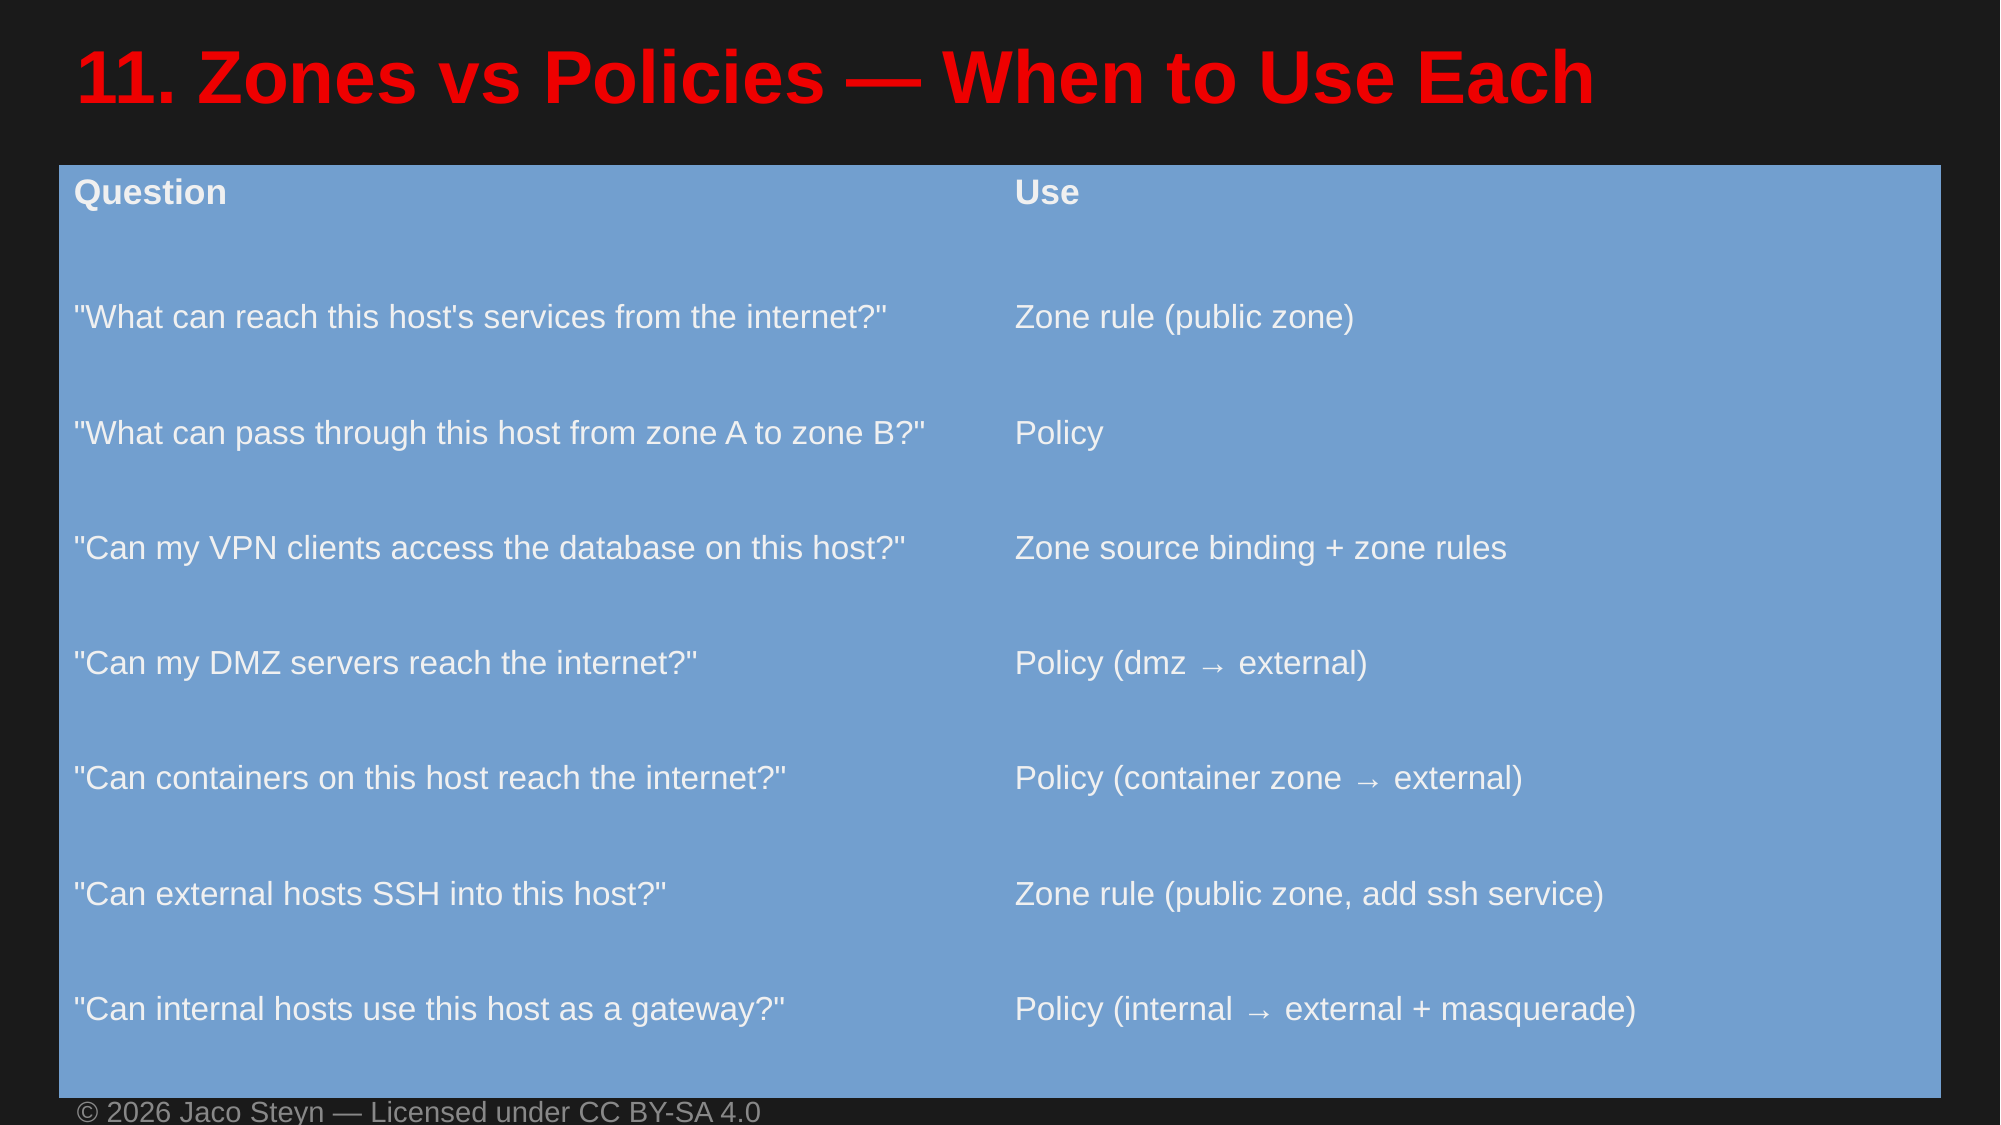

11. Zones vs Policies — When to Use Each
| Question | Use |
| --- | --- |
| "What can reach this host's services from the internet?" | Zone rule (public zone) |
| "What can pass through this host from zone A to zone B?" | Policy |
| "Can my VPN clients access the database on this host?" | Zone source binding + zone rules |
| "Can my DMZ servers reach the internet?" | Policy (dmz → external) |
| "Can containers on this host reach the internet?" | Policy (container zone → external) |
| "Can external hosts SSH into this host?" | Zone rule (public zone, add ssh service) |
| "Can internal hosts use this host as a gateway?" | Policy (internal → external + masquerade) |
© 2026 Jaco Steyn — Licensed under CC BY-SA 4.0